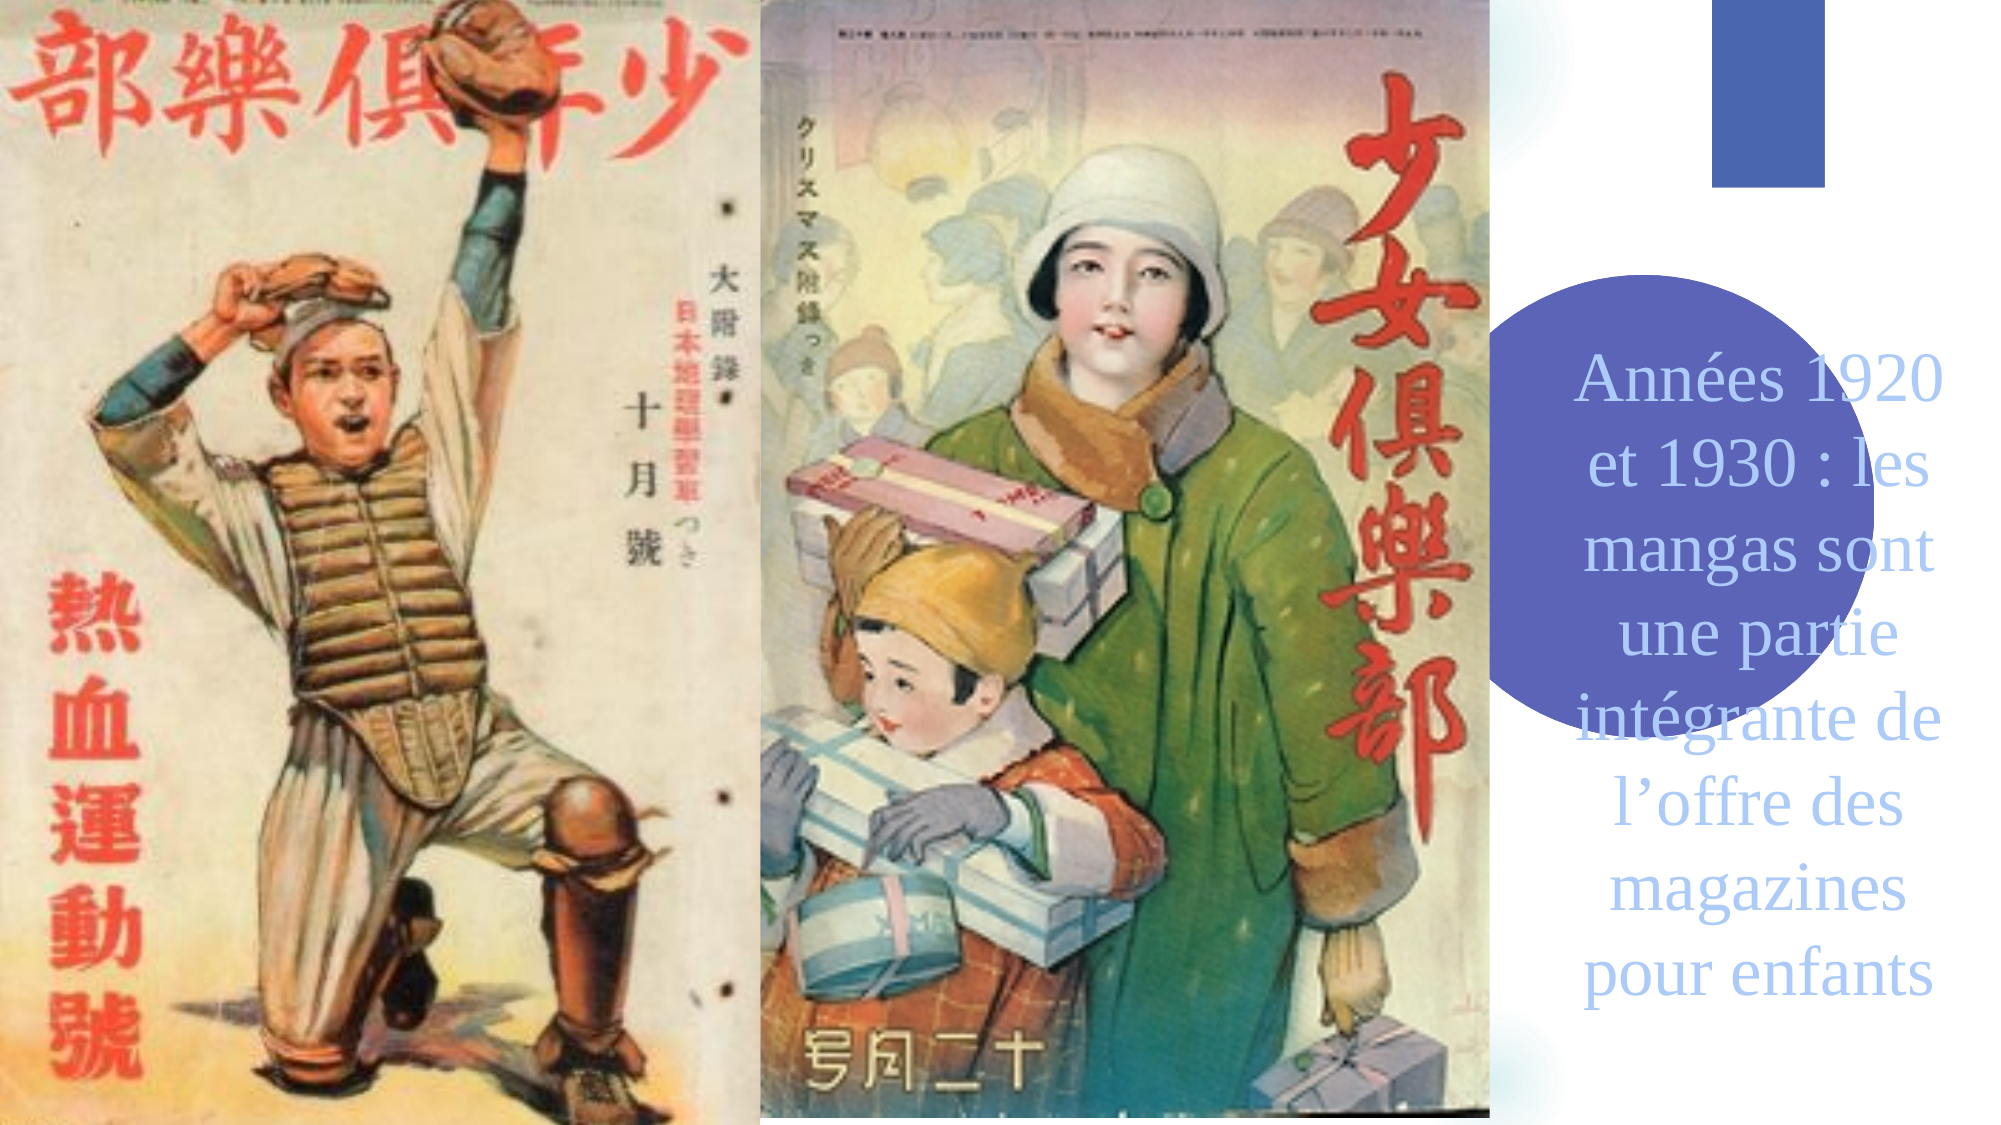

# Années 1920 et 1930 : les mangas sont une partie intégrante de l’offre des magazines pour enfants